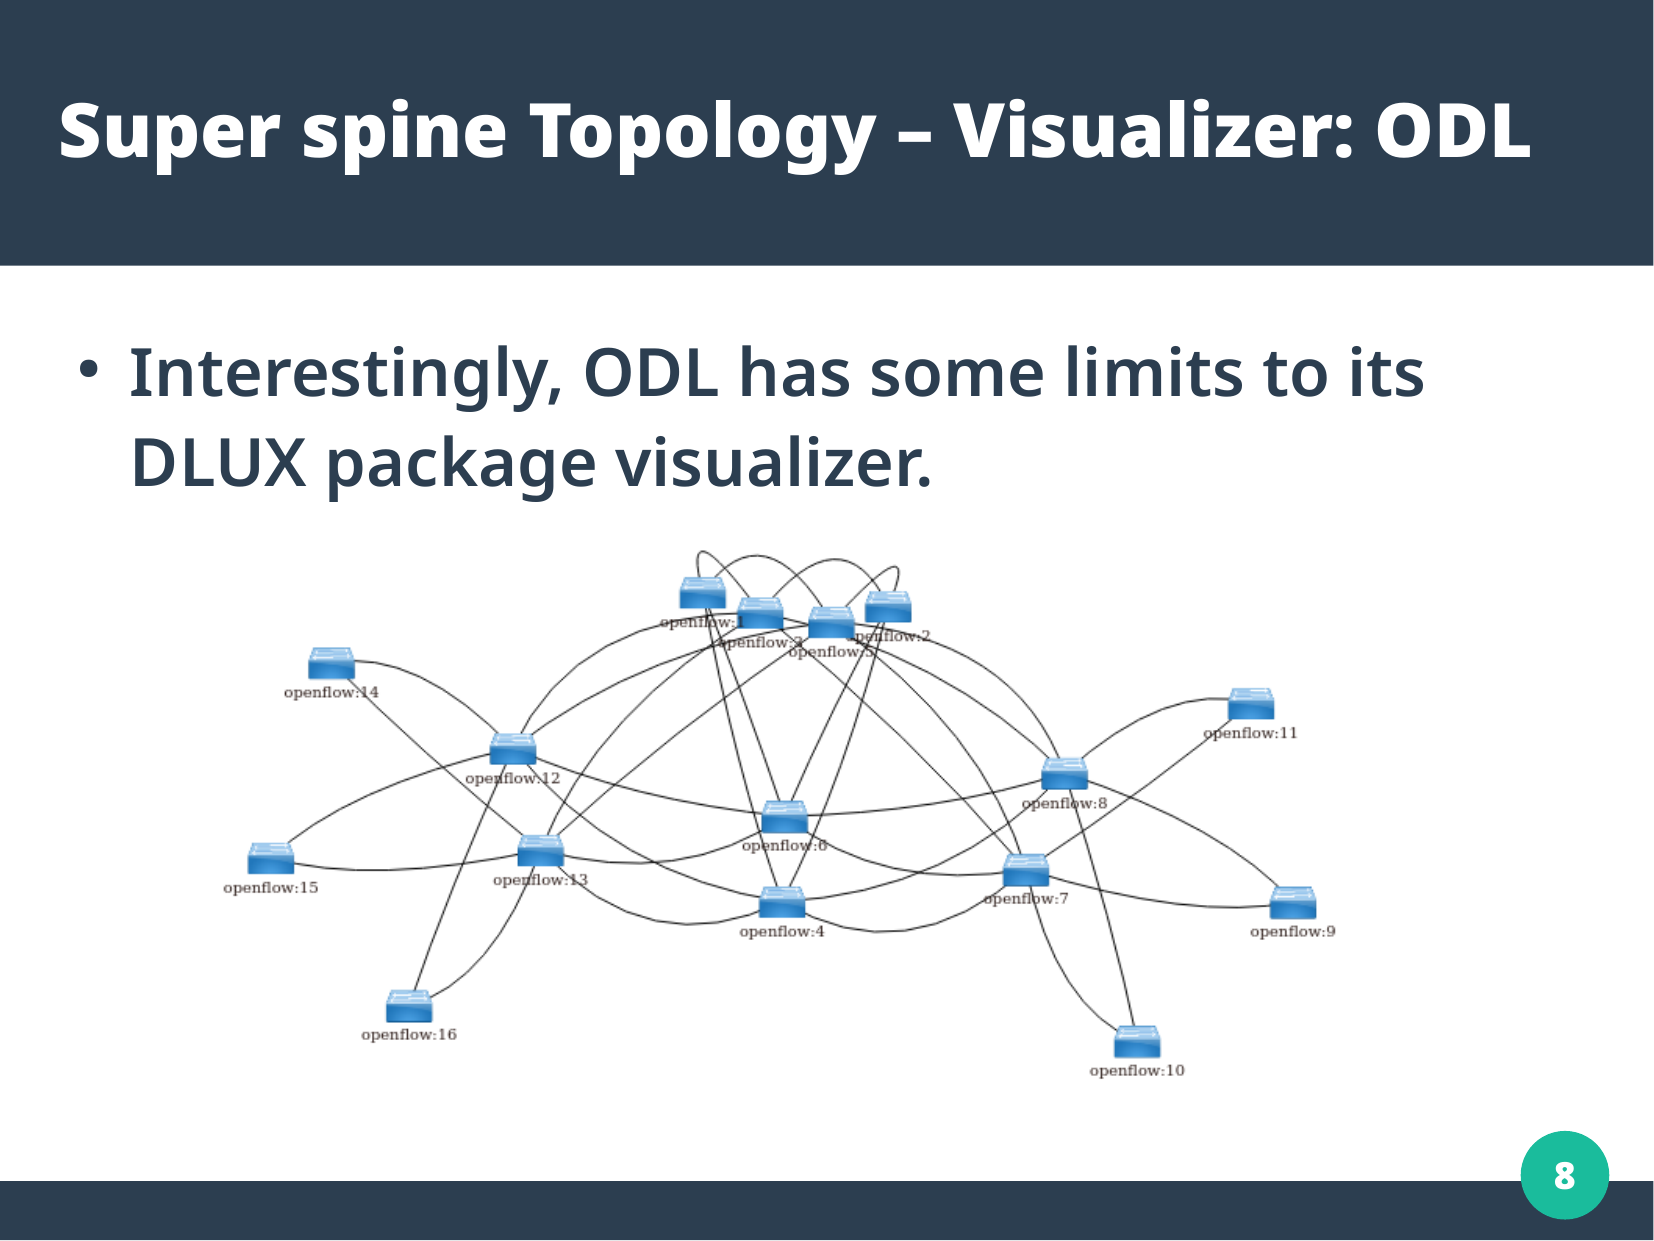

# Super spine Topology – Visualizer: ODL
Interestingly, ODL has some limits to its DLUX package visualizer.
8